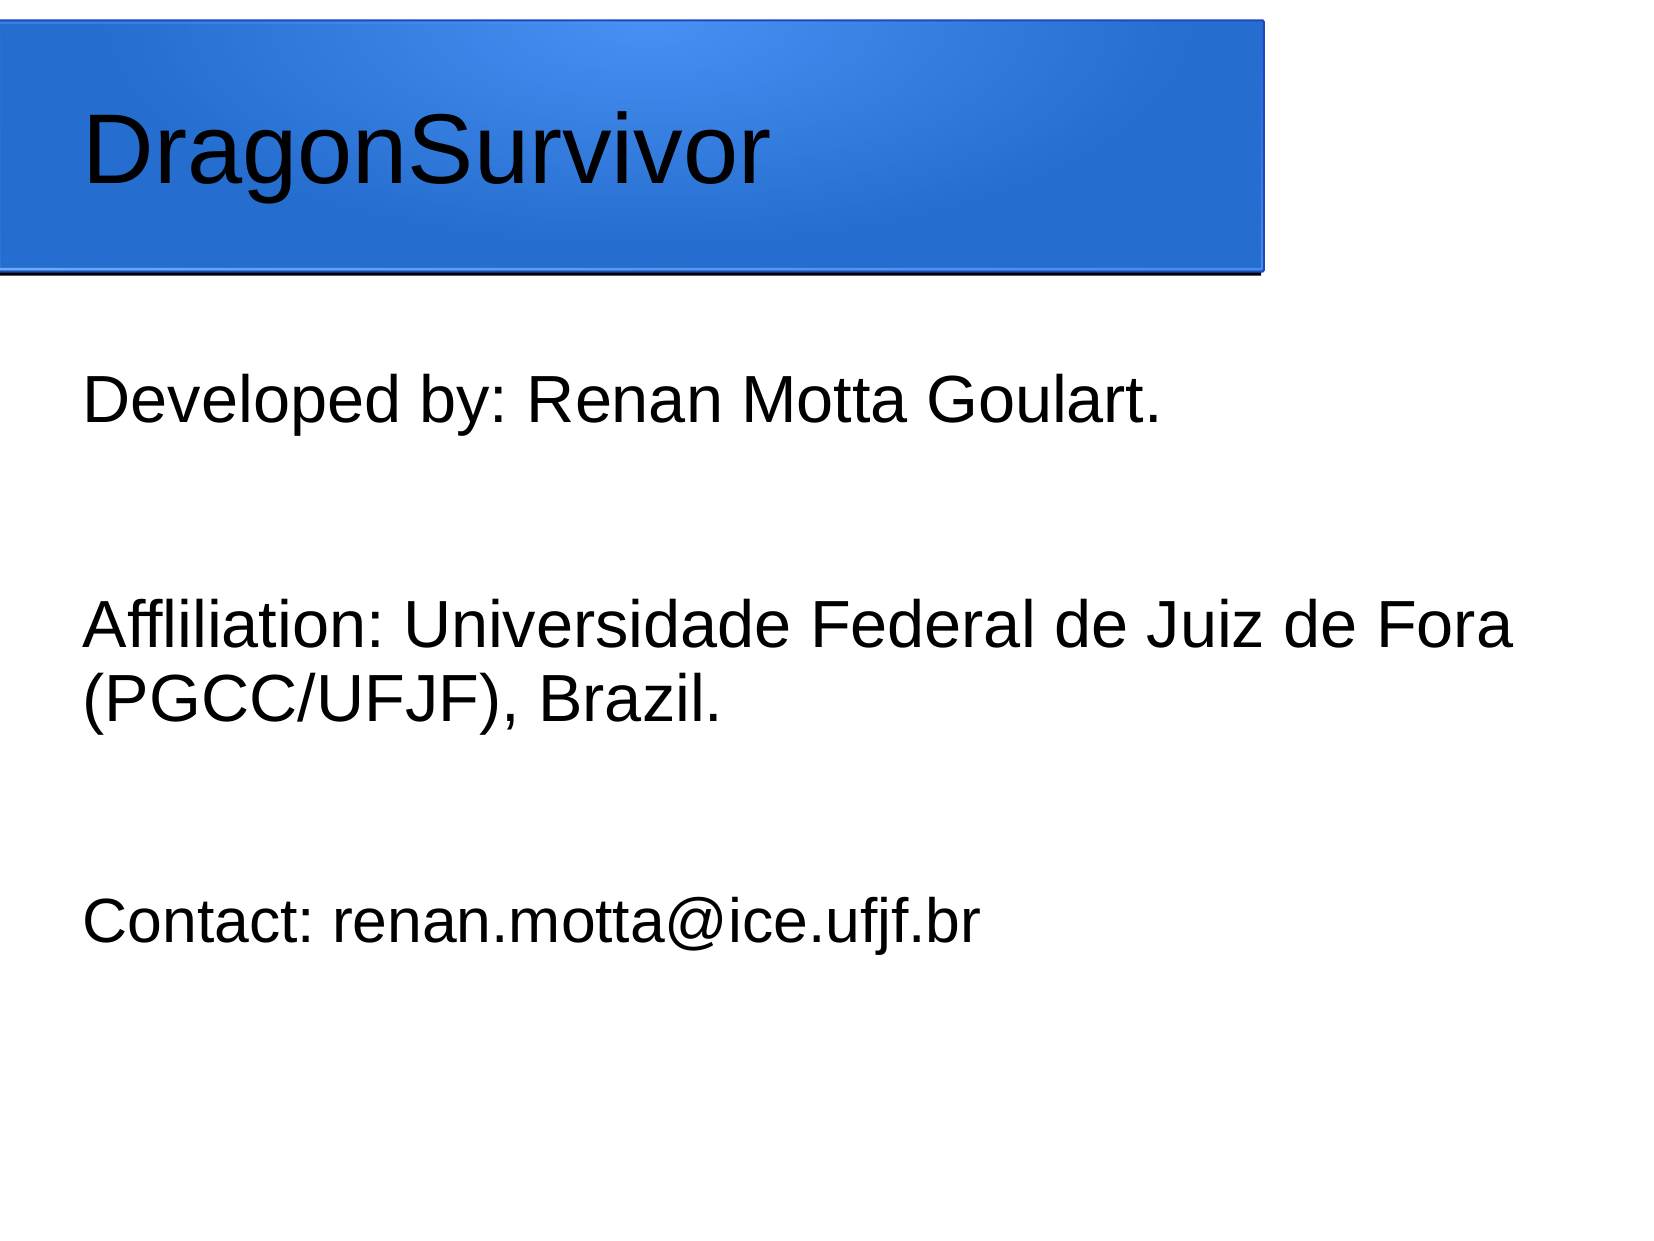

# DragonSurvivor
Developed by: Renan Motta Goulart.
Affliliation: Universidade Federal de Juiz de Fora (PGCC/UFJF), Brazil.
Contact: renan.motta@ice.ufjf.br